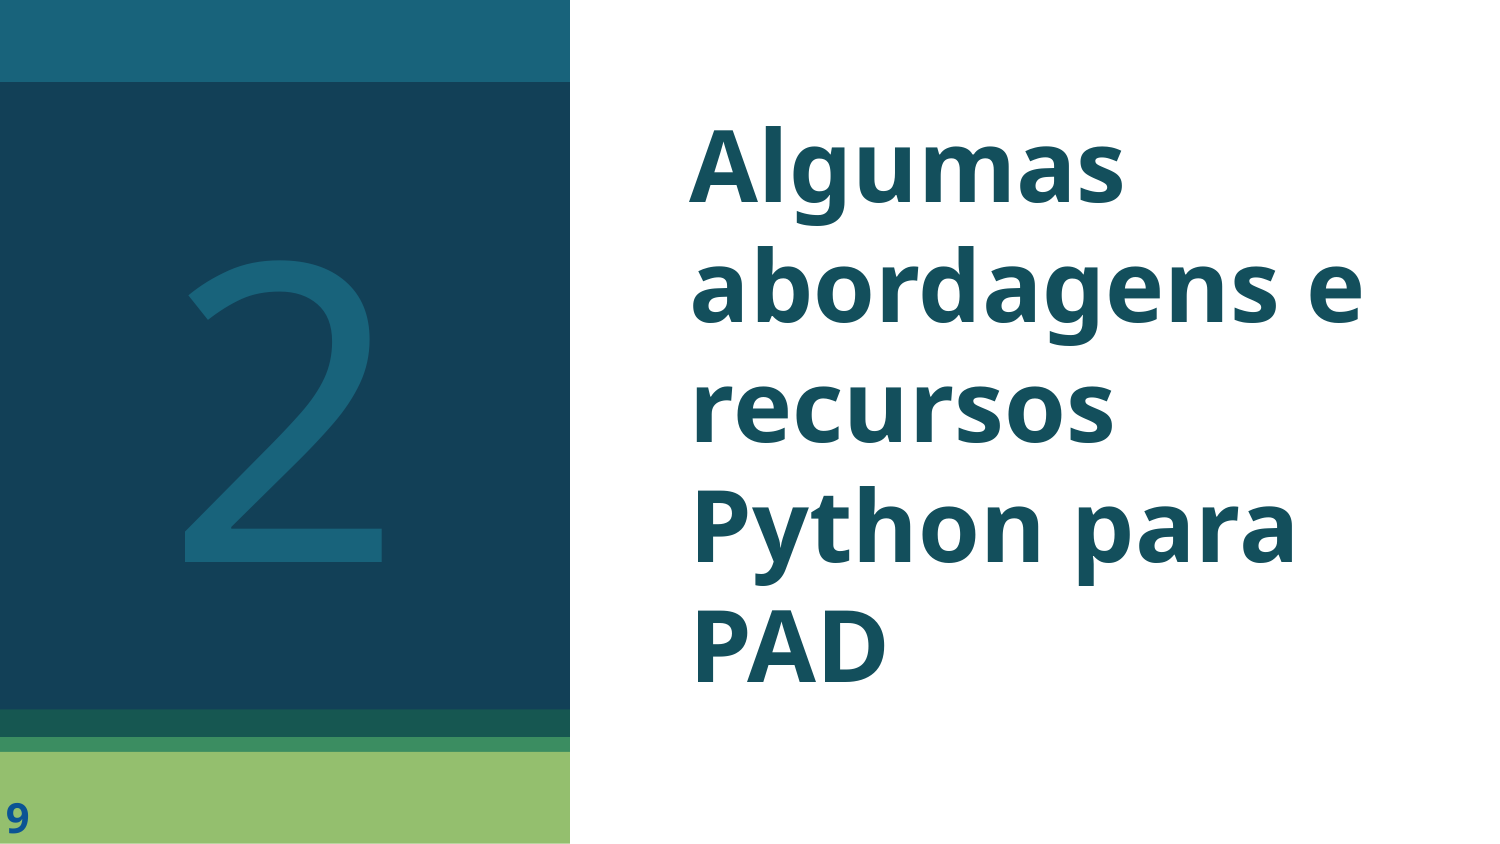

2
# Algumas abordagens e recursos Python para PAD